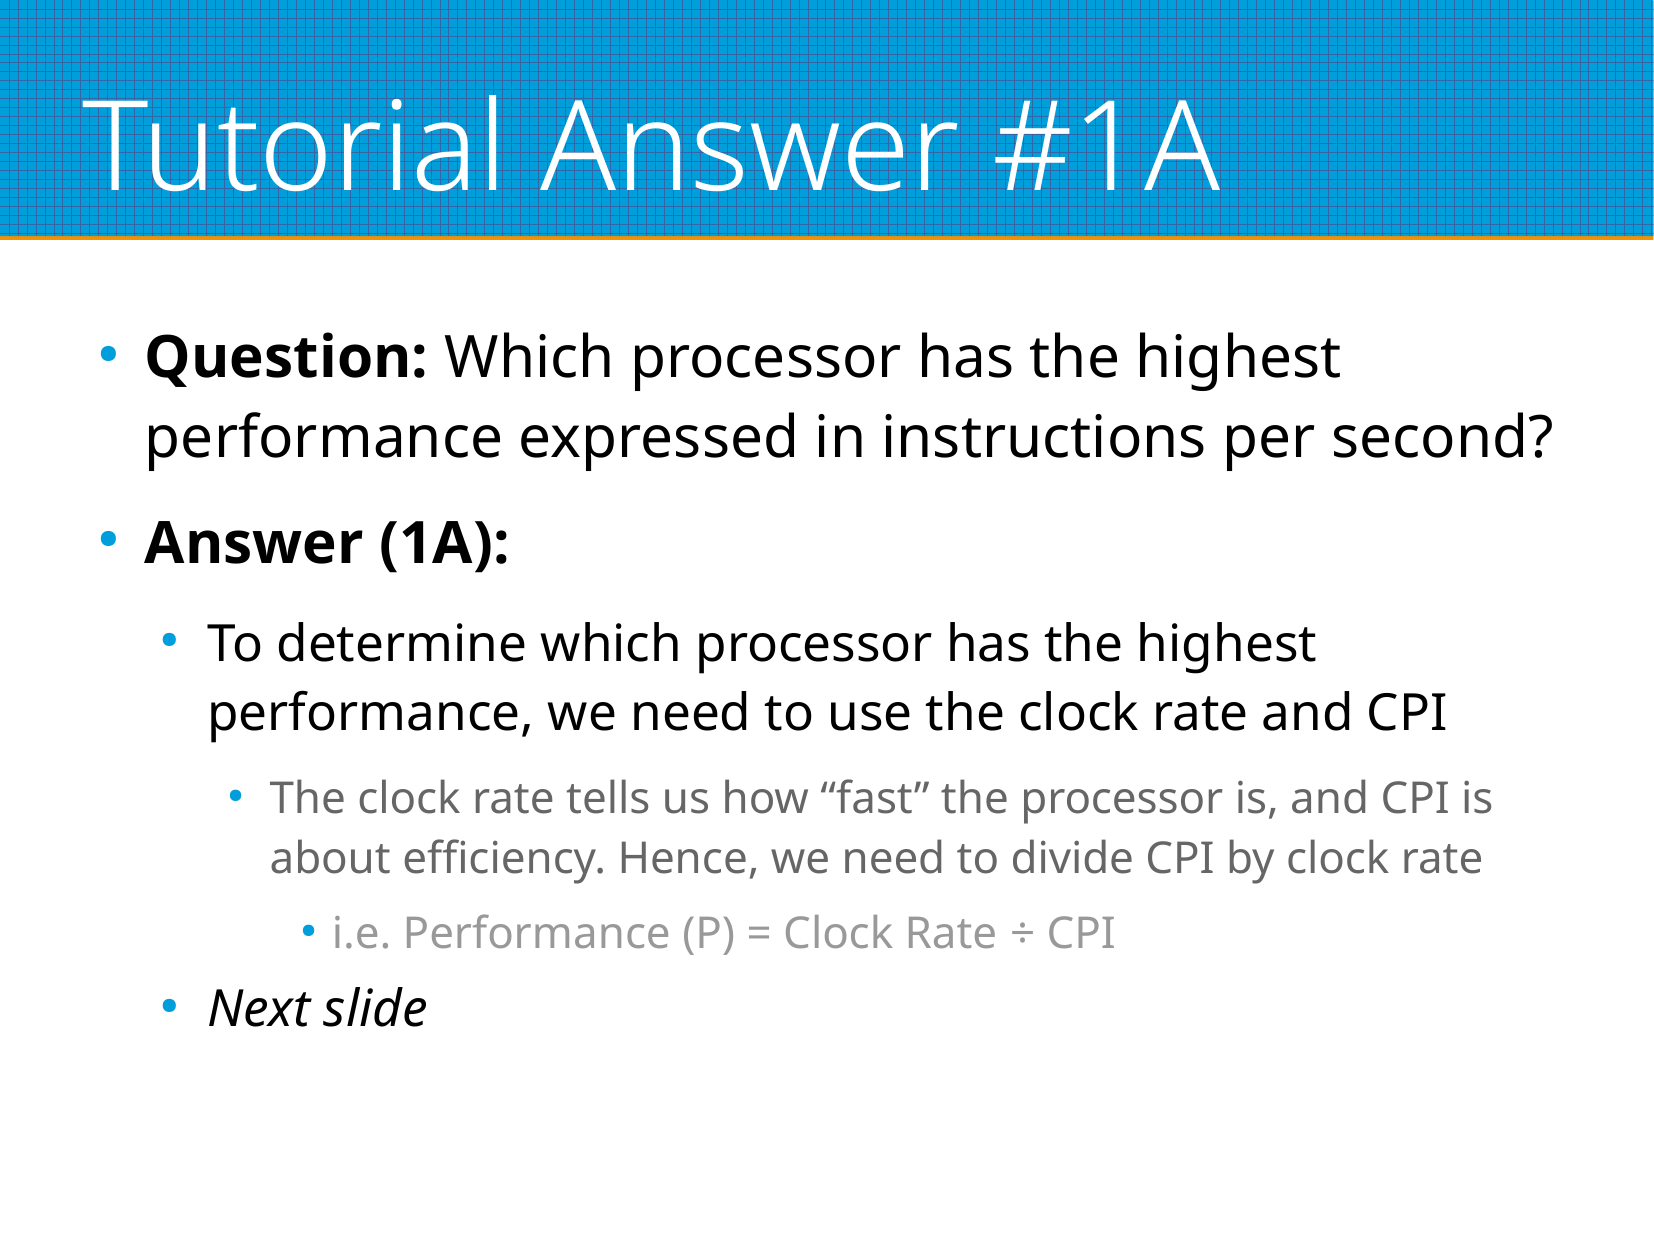

# Tutorial Answer #1A
Question: Which processor has the highest performance expressed in instructions per second?
Answer (1A):
To determine which processor has the highest performance, we need to use the clock rate and CPI
The clock rate tells us how “fast” the processor is, and CPI is about efficiency. Hence, we need to divide CPI by clock rate
i.e. Performance (P) = Clock Rate ÷ CPI
Next slide